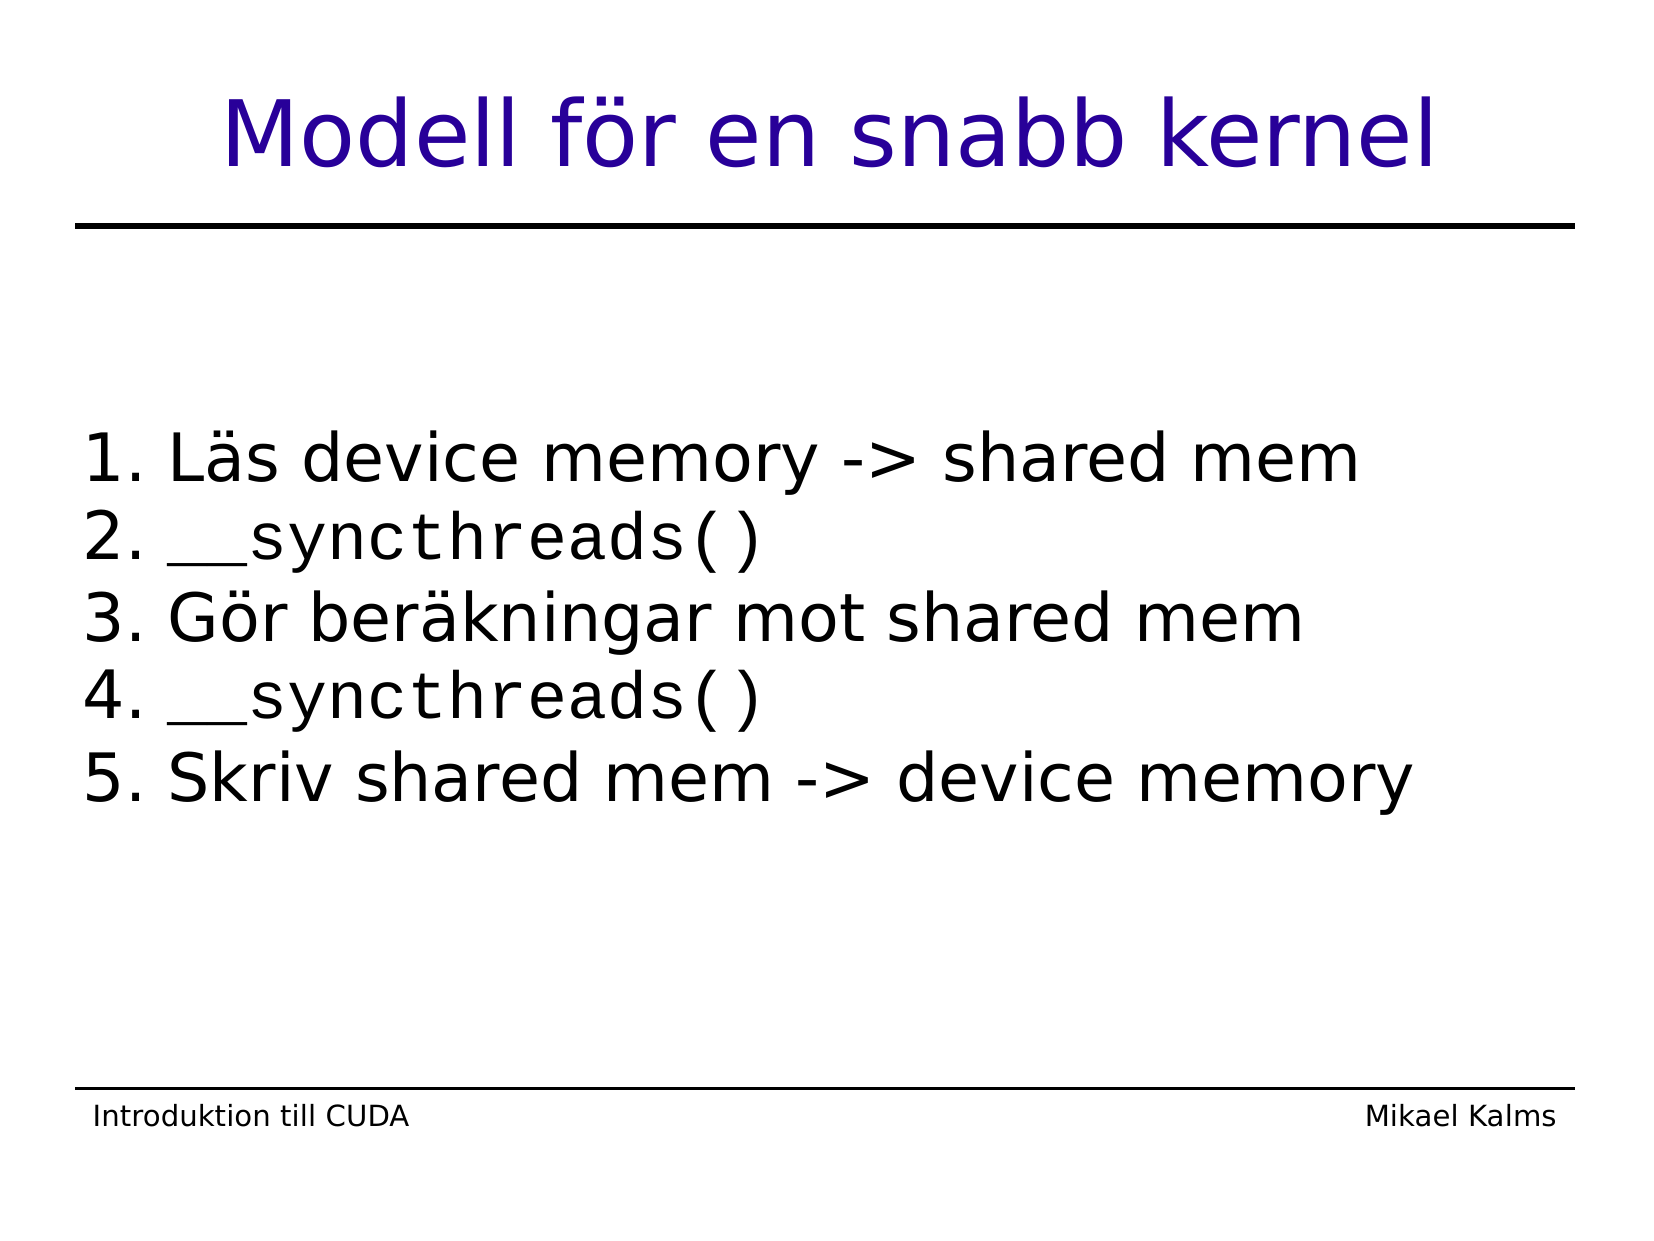

# Modell för en snabb kernel
1. Läs device memory -> shared mem
2. __syncthreads()
3. Gör beräkningar mot shared mem
4. __syncthreads()
5. Skriv shared mem -> device memory
Introduktion till CUDA
Mikael Kalms